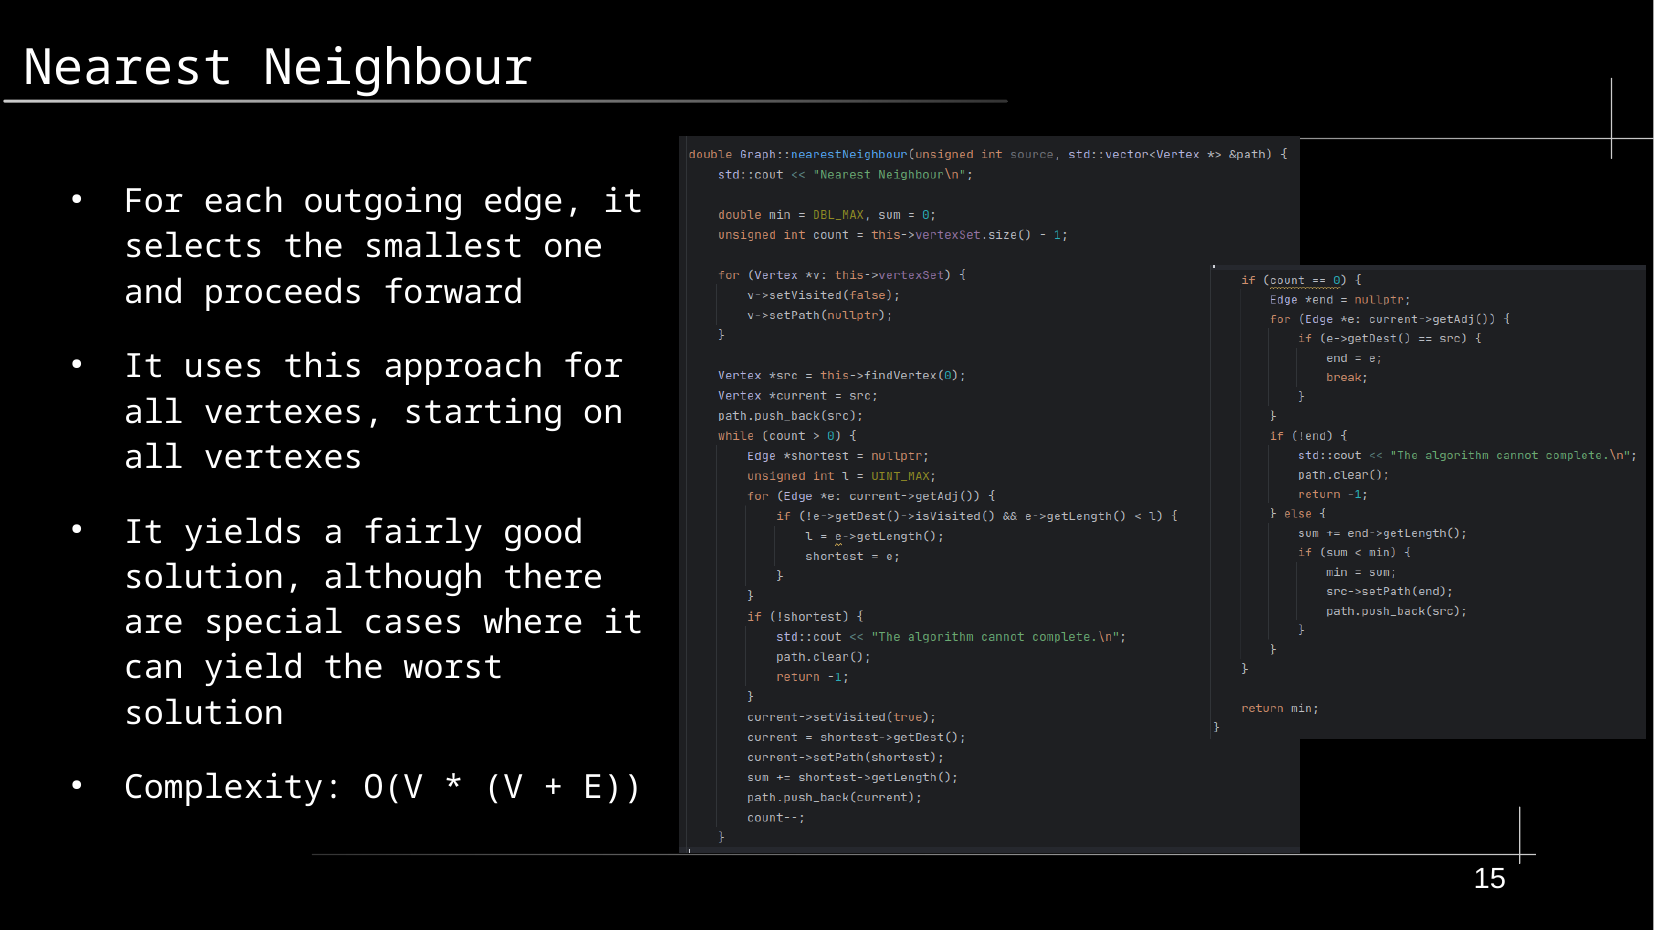

# Nearest Neighbour
For each outgoing edge, it selects the smallest one and proceeds forward
It uses this approach for all vertexes, starting on all vertexes
It yields a fairly good solution, although there are special cases where it can yield the worst solution
Complexity: O(V * (V + E))
15